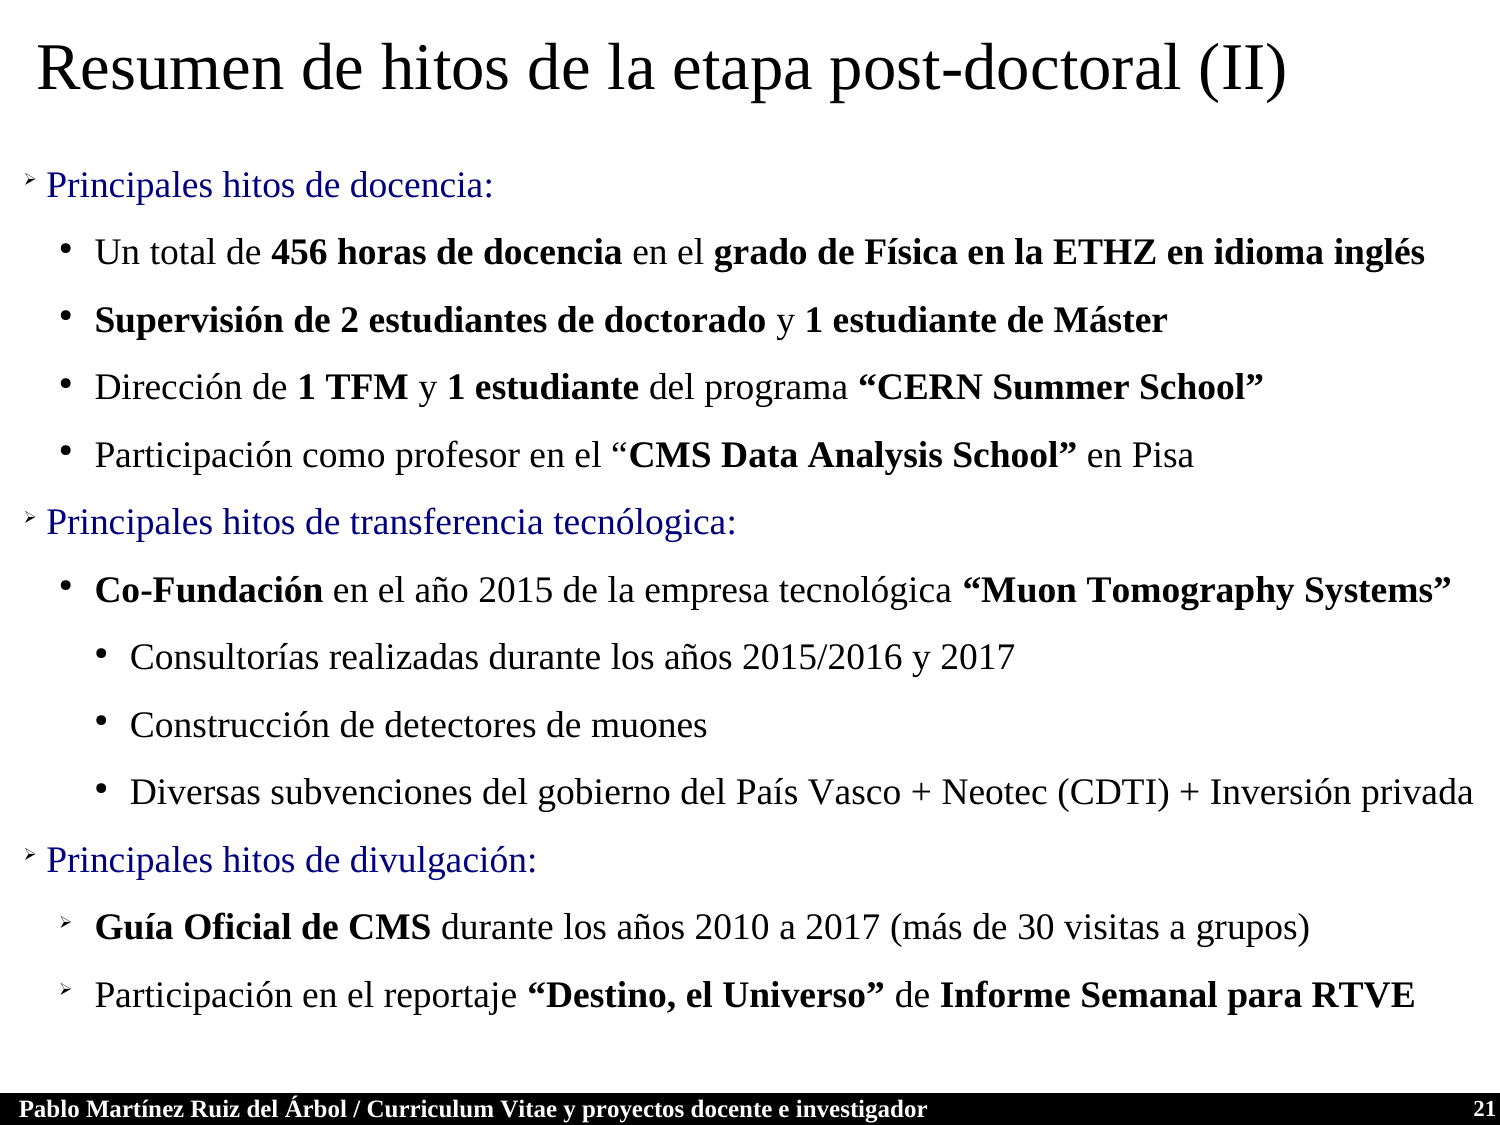

Resumen de hitos de la etapa post-doctoral (II)
 Principales hitos de docencia:
Un total de 456 horas de docencia en el grado de Física en la ETHZ en idioma inglés
Supervisión de 2 estudiantes de doctorado y 1 estudiante de Máster
Dirección de 1 TFM y 1 estudiante del programa “CERN Summer School”
Participación como profesor en el “CMS Data Analysis School” en Pisa
 Principales hitos de transferencia tecnólogica:
Co-Fundación en el año 2015 de la empresa tecnológica “Muon Tomography Systems”
Consultorías realizadas durante los años 2015/2016 y 2017
Construcción de detectores de muones
Diversas subvenciones del gobierno del País Vasco + Neotec (CDTI) + Inversión privada
 Principales hitos de divulgación:
Guía Oficial de CMS durante los años 2010 a 2017 (más de 30 visitas a grupos)
Participación en el reportaje “Destino, el Universo” de Informe Semanal para RTVE
21